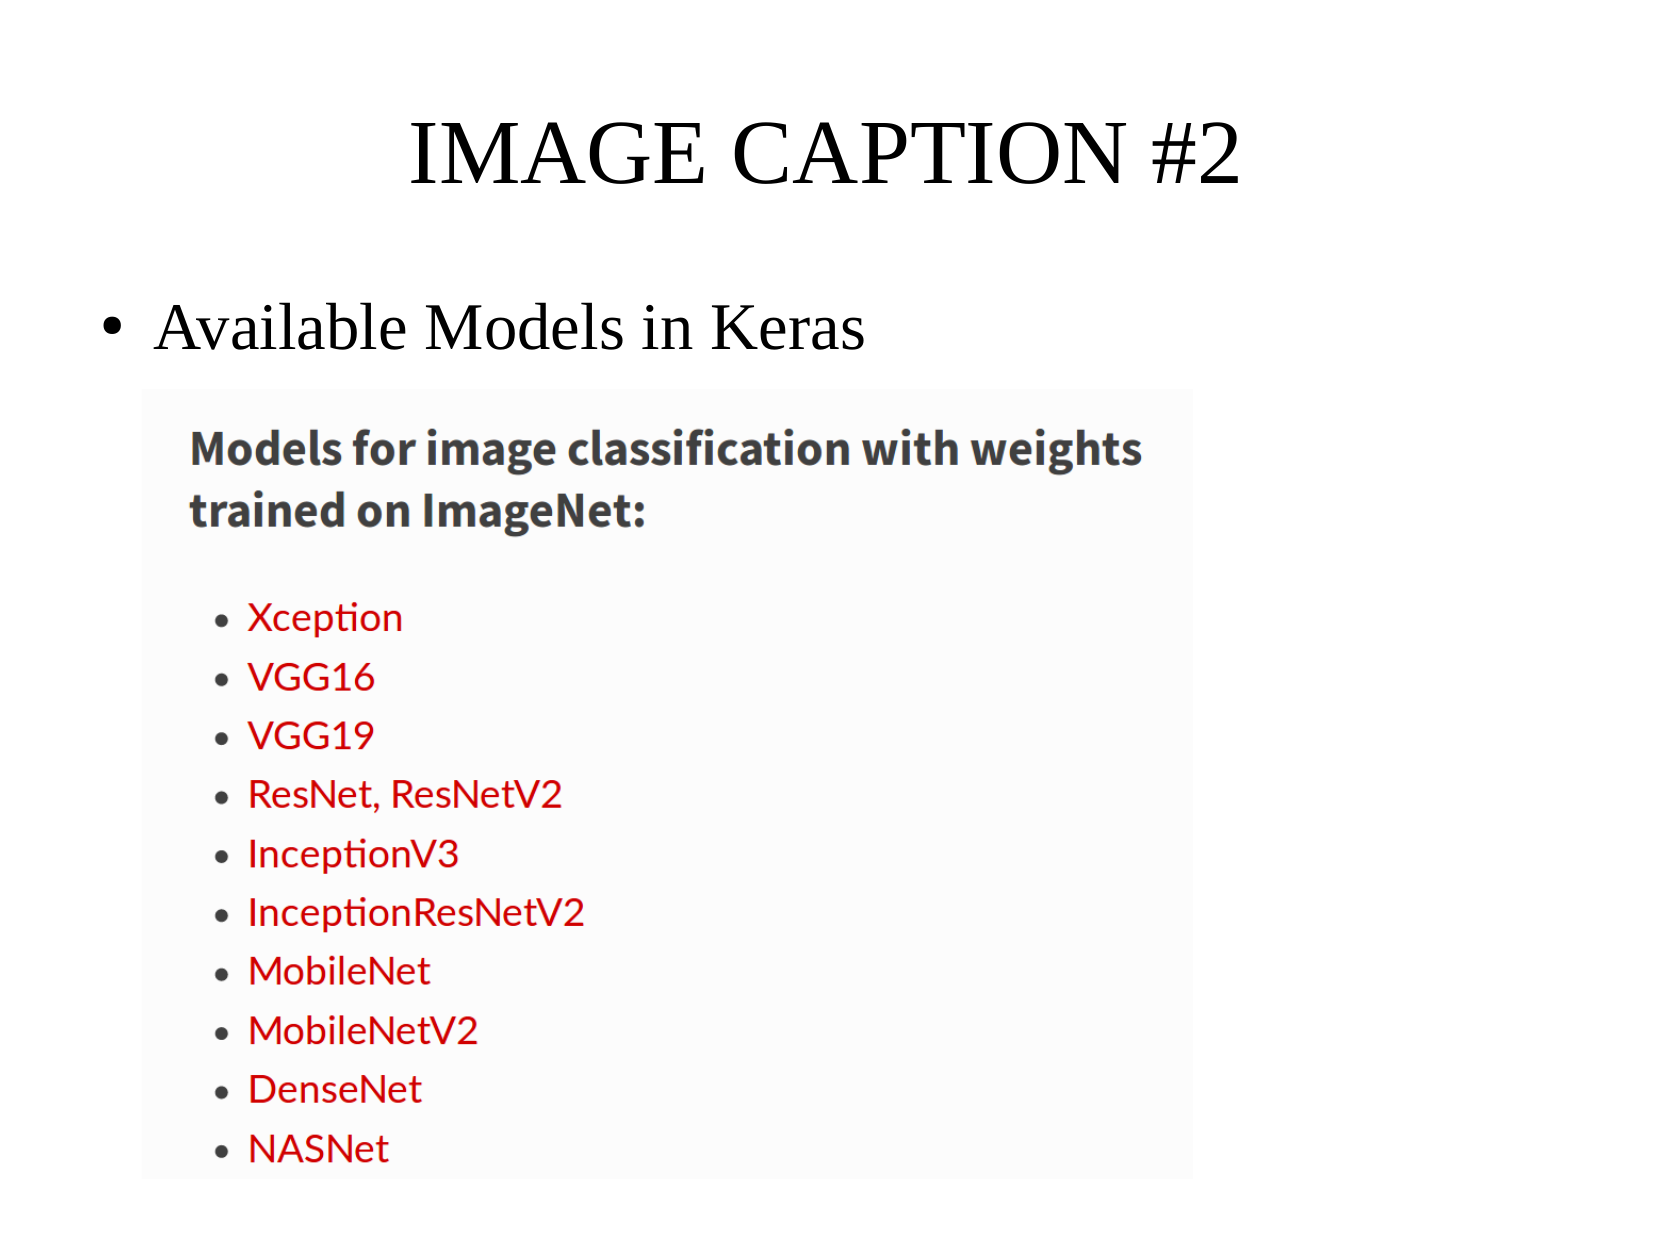

# IMAGE CAPTION #2
Available Models in Keras